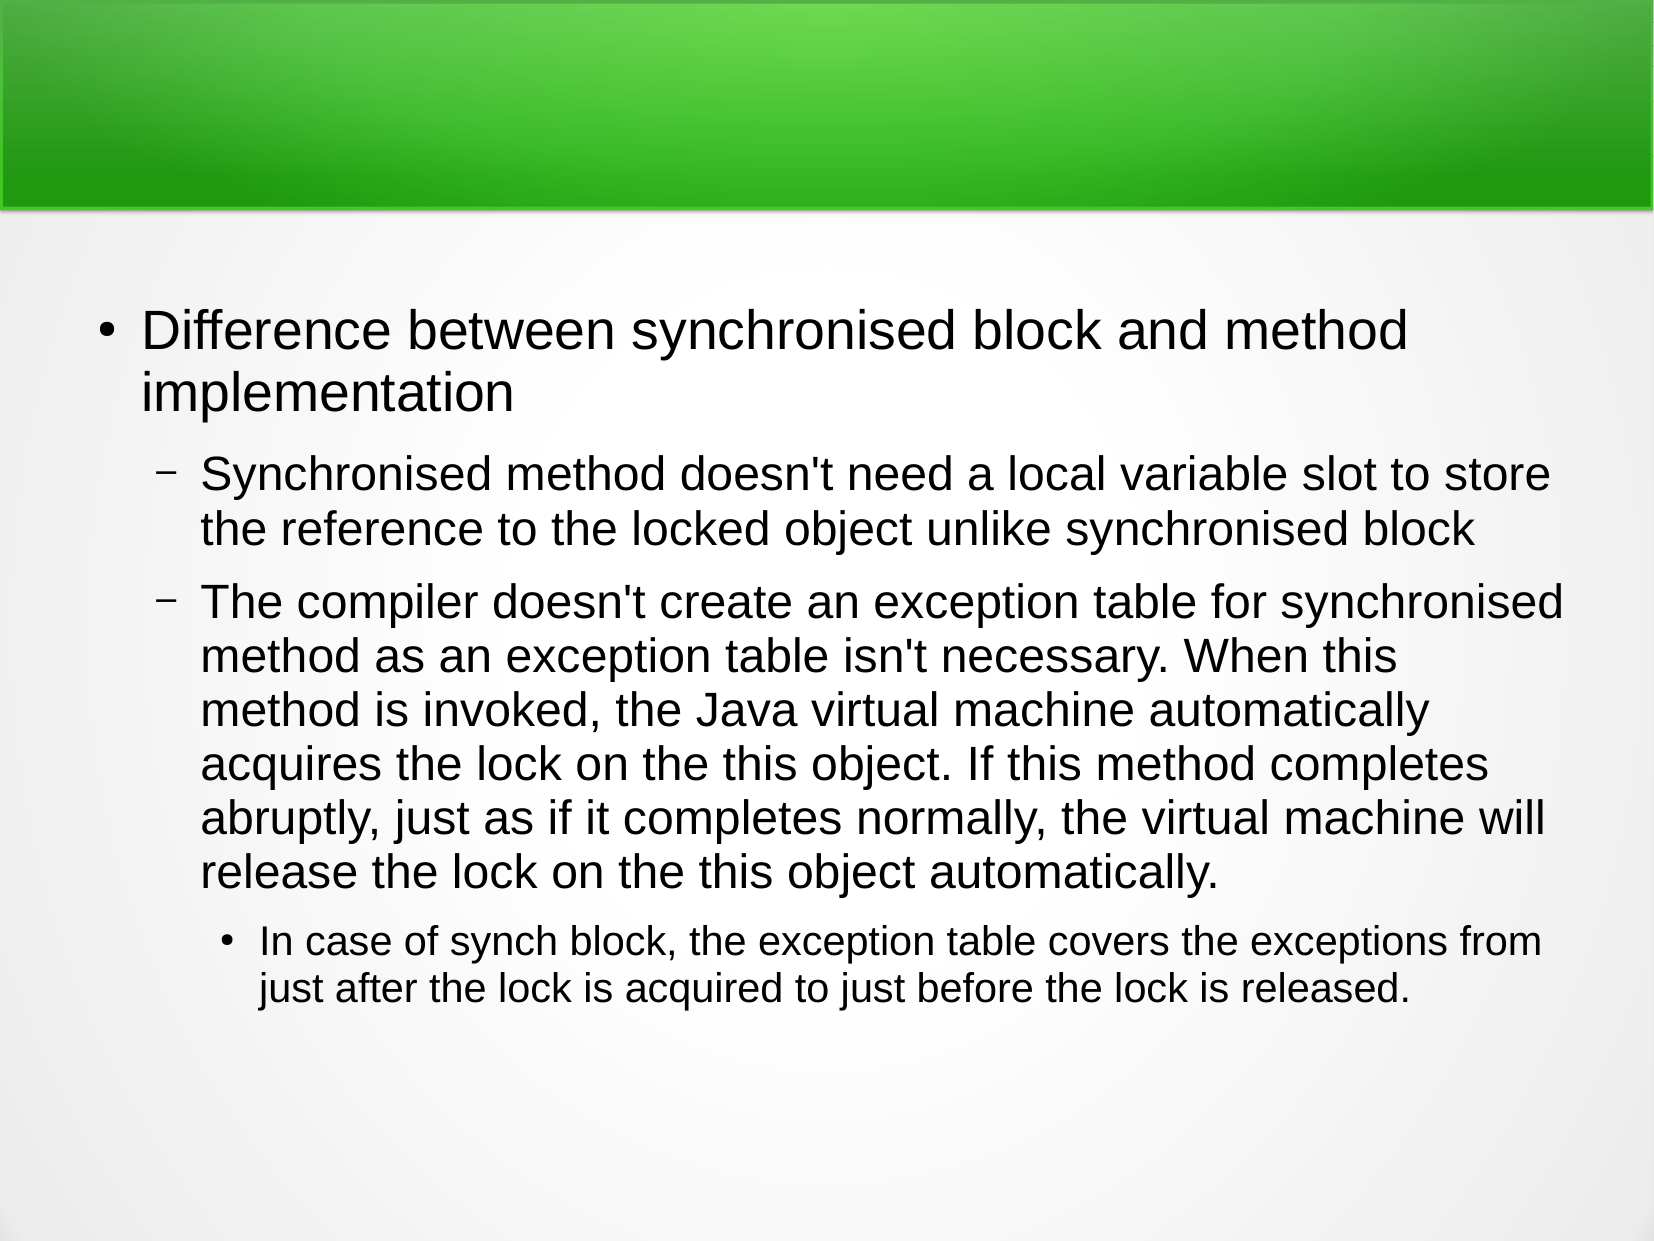

#
Difference between synchronised block and method implementation
Synchronised method doesn't need a local variable slot to store the reference to the locked object unlike synchronised block
The compiler doesn't create an exception table for synchronised method as an exception table isn't necessary. When this method is invoked, the Java virtual machine automatically acquires the lock on the this object. If this method completes abruptly, just as if it completes normally, the virtual machine will release the lock on the this object automatically.
In case of synch block, the exception table covers the exceptions from just after the lock is acquired to just before the lock is released.